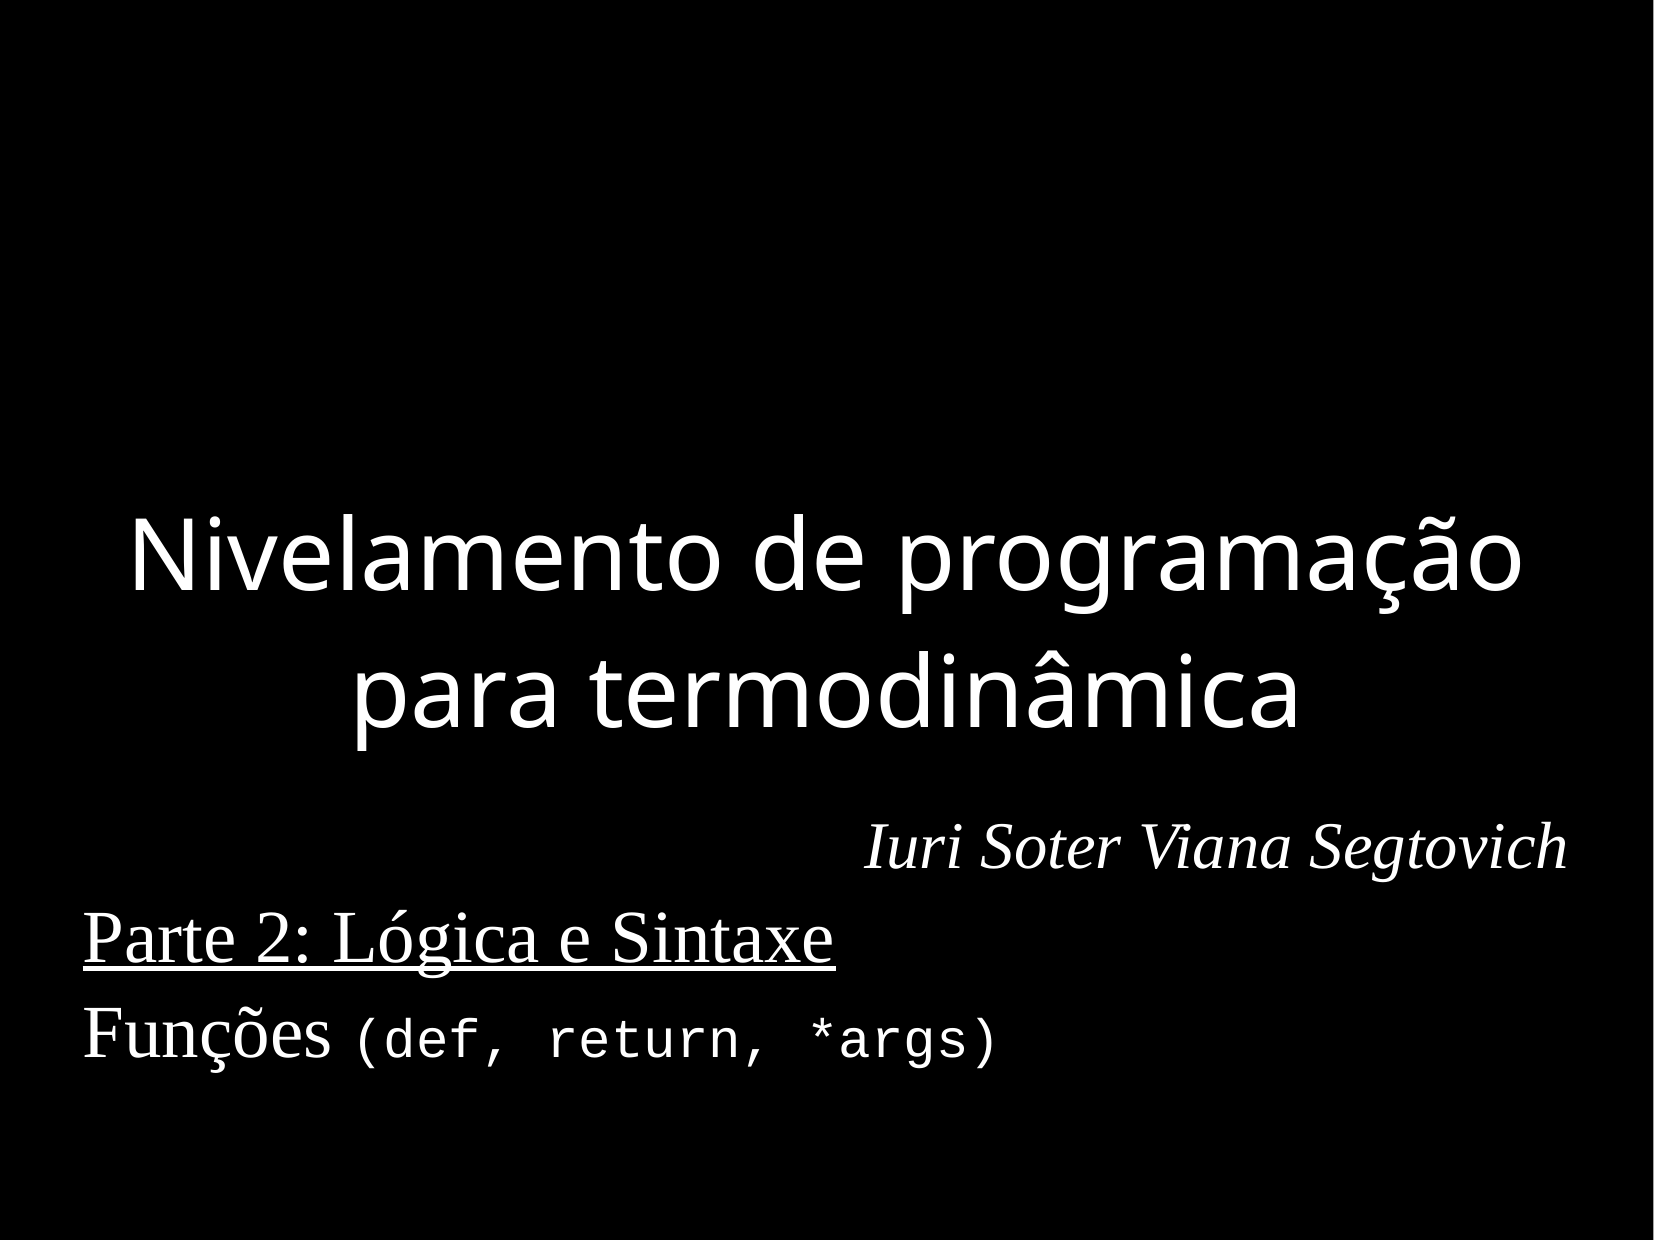

Nivelamento de programação
para termodinâmica
# Iuri Soter Viana Segtovich
Parte 2: Lógica e Sintaxe
Funções (def, return, *args)